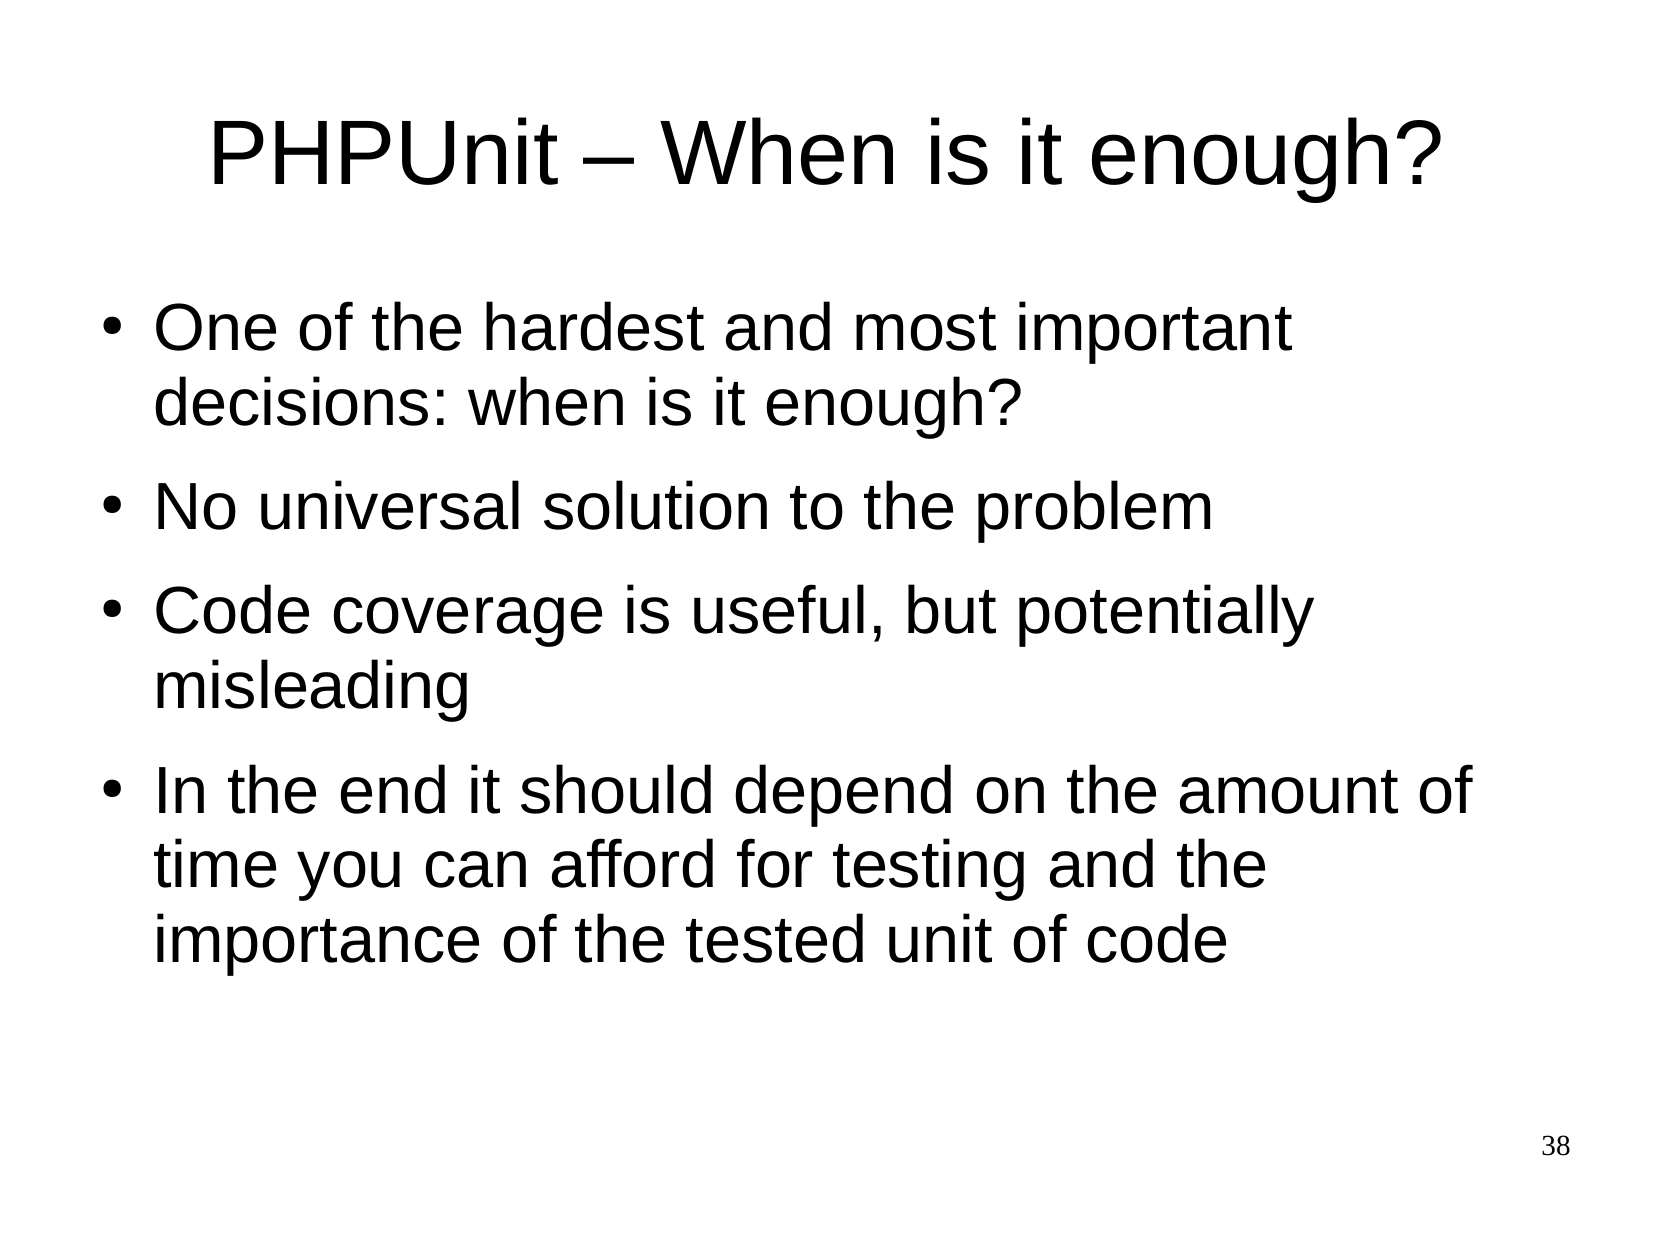

# PHPUnit – When is it enough?
One of the hardest and most important decisions: when is it enough?
No universal solution to the problem
Code coverage is useful, but potentially misleading
In the end it should depend on the amount of time you can afford for testing and the importance of the tested unit of code
38